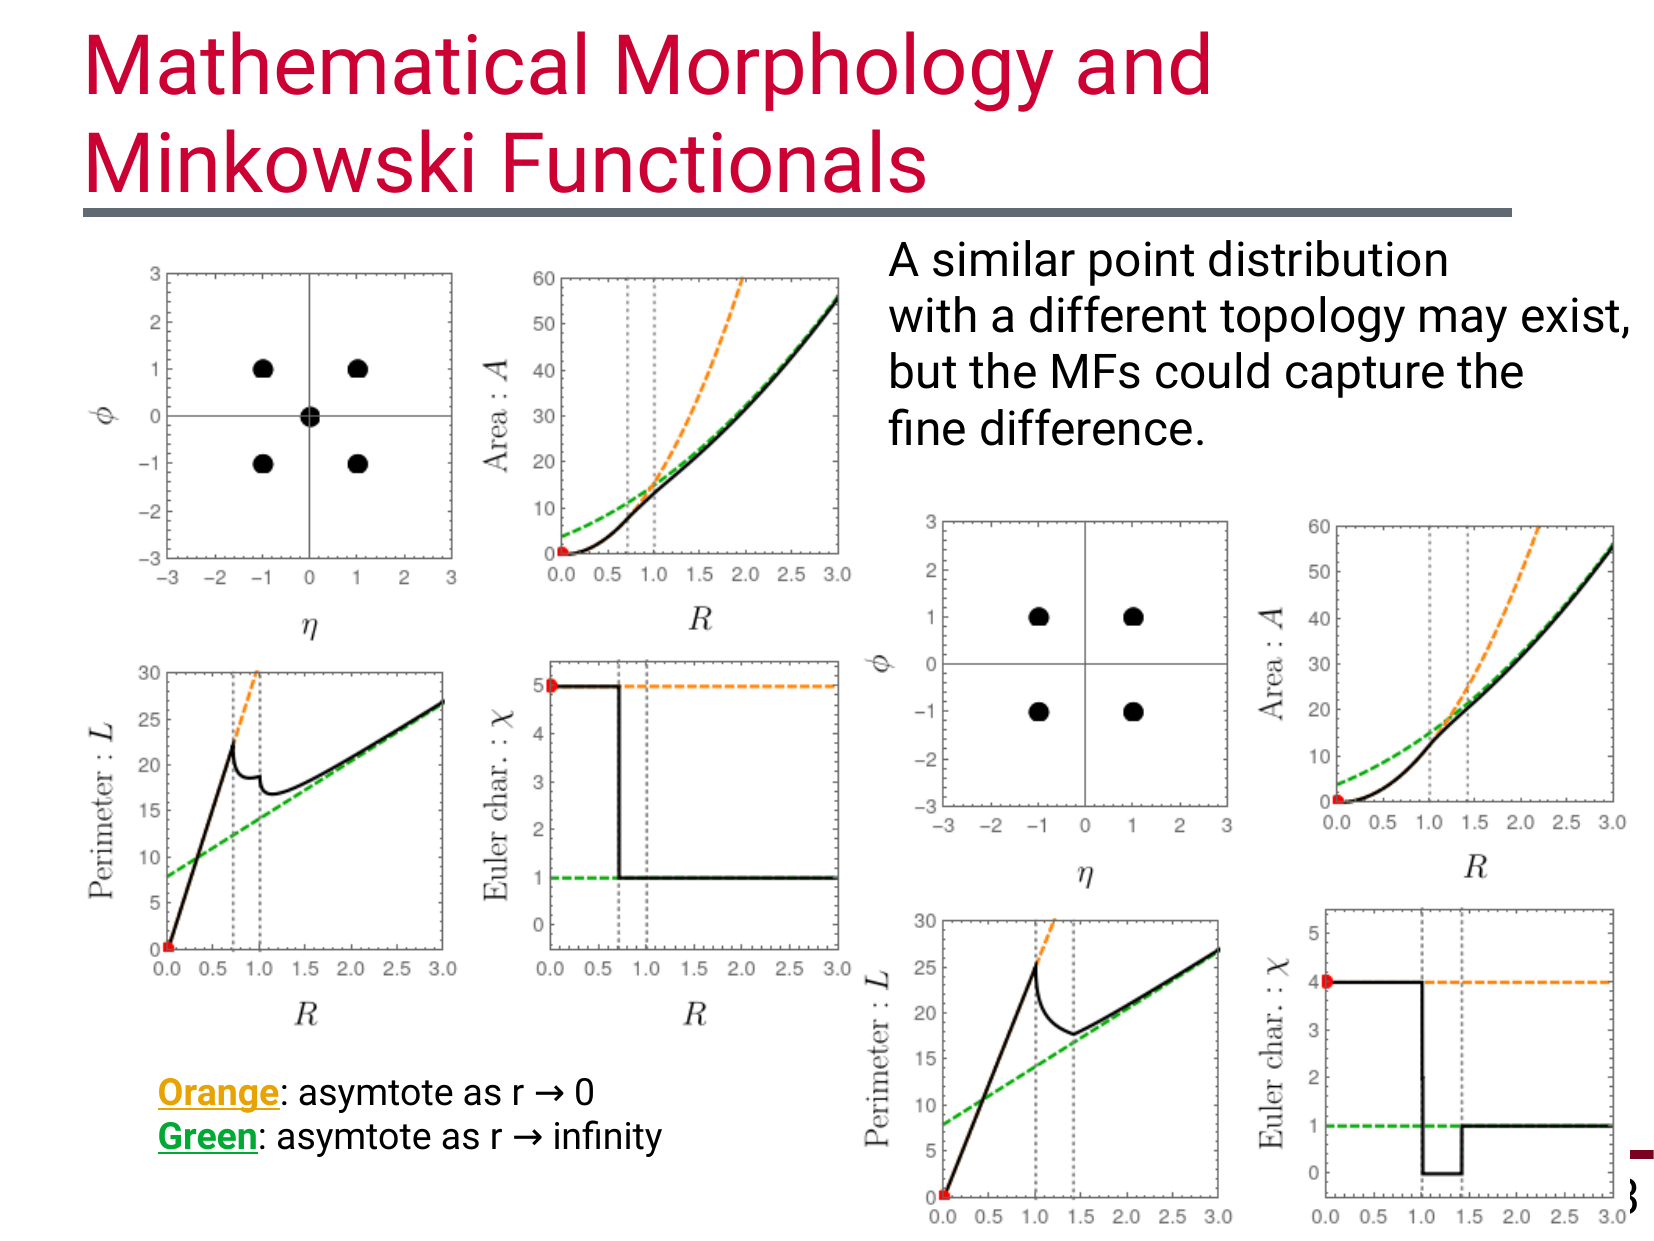

# Mathematical Morphology and Minkowski Functionals
A similar point distribution
with a different topology may exist,
but the MFs could capture the
fine difference.
Orange: asymtote as r → 0
Green: asymtote as r → infinity
29